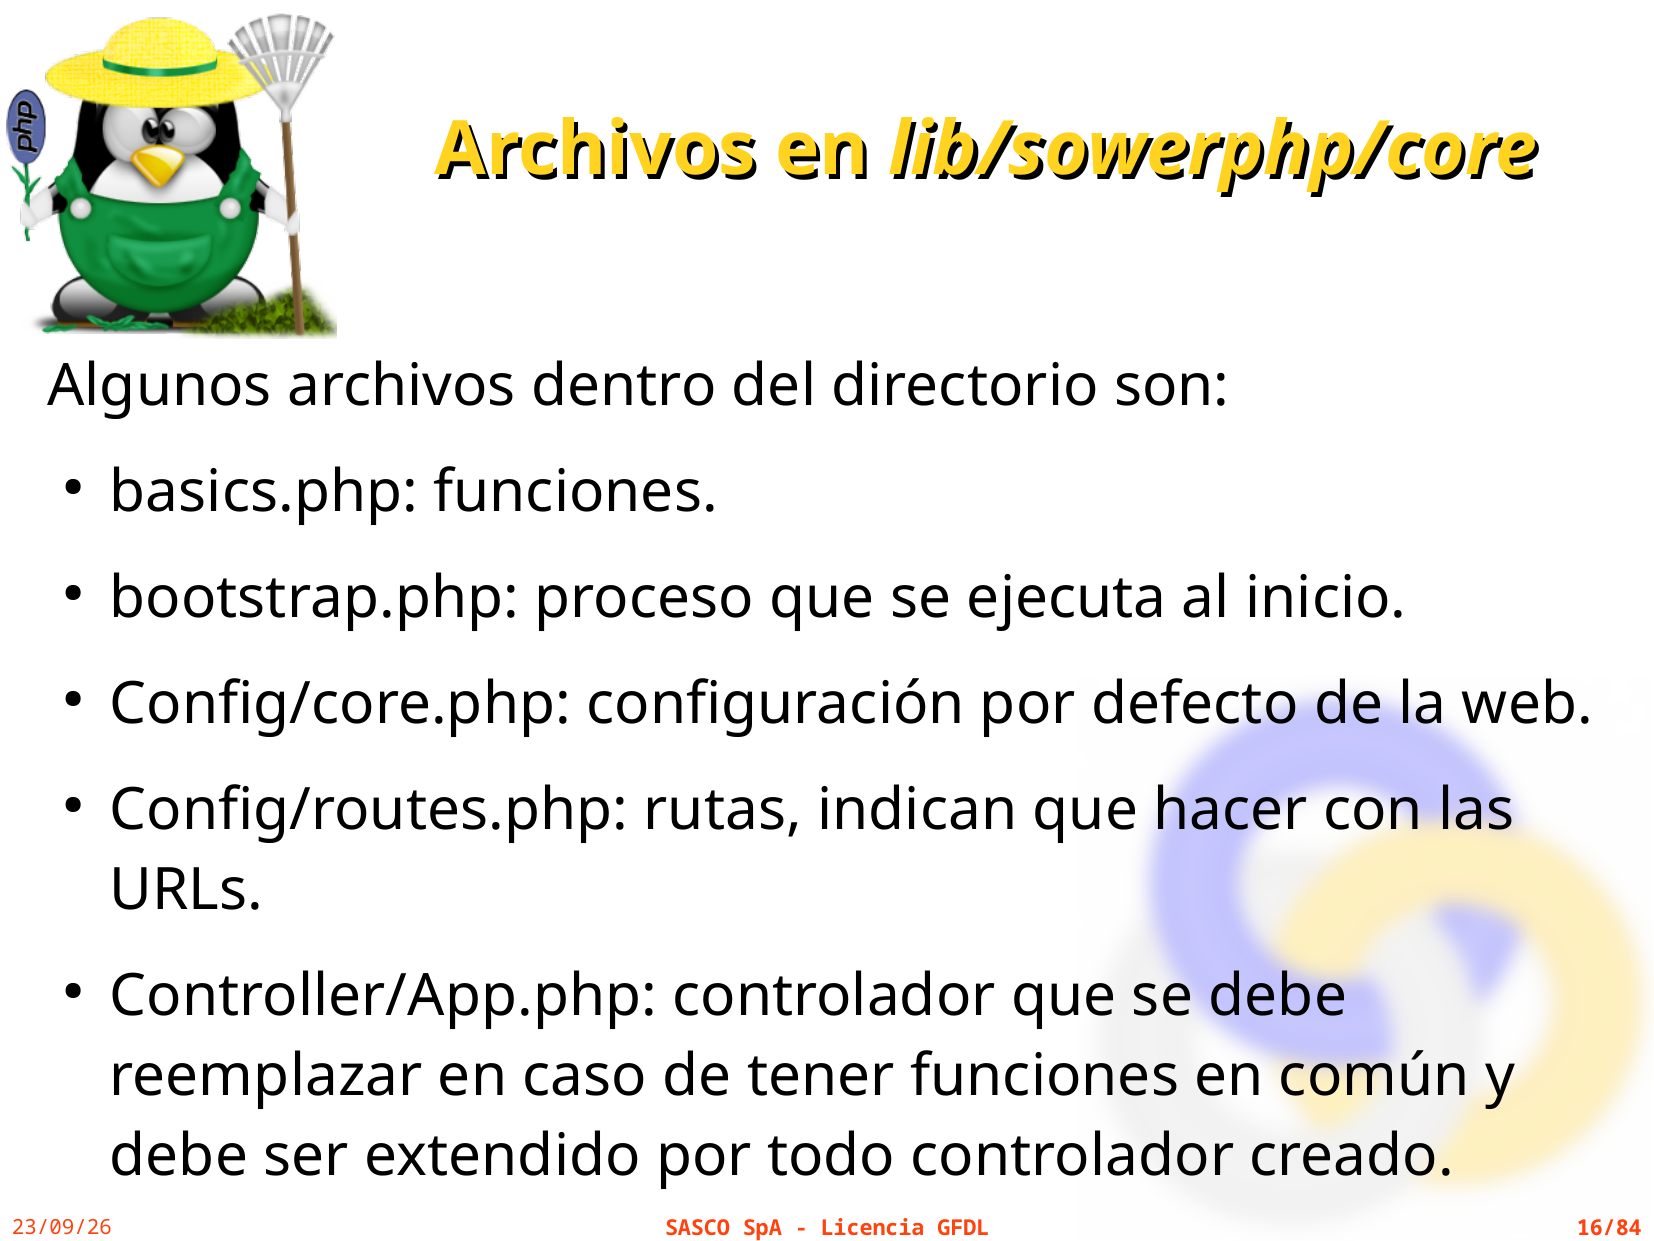

# Archivos en lib/sowerphp/core
Algunos archivos dentro del directorio son:
basics.php: funciones.
bootstrap.php: proceso que se ejecuta al inicio.
Config/core.php: configuración por defecto de la web.
Config/routes.php: rutas, indican que hacer con las URLs.
Controller/App.php: controlador que se debe reemplazar en caso de tener funciones en común y debe ser extendido por todo controlador creado.
SASCO SpA - Licencia GFDL
16